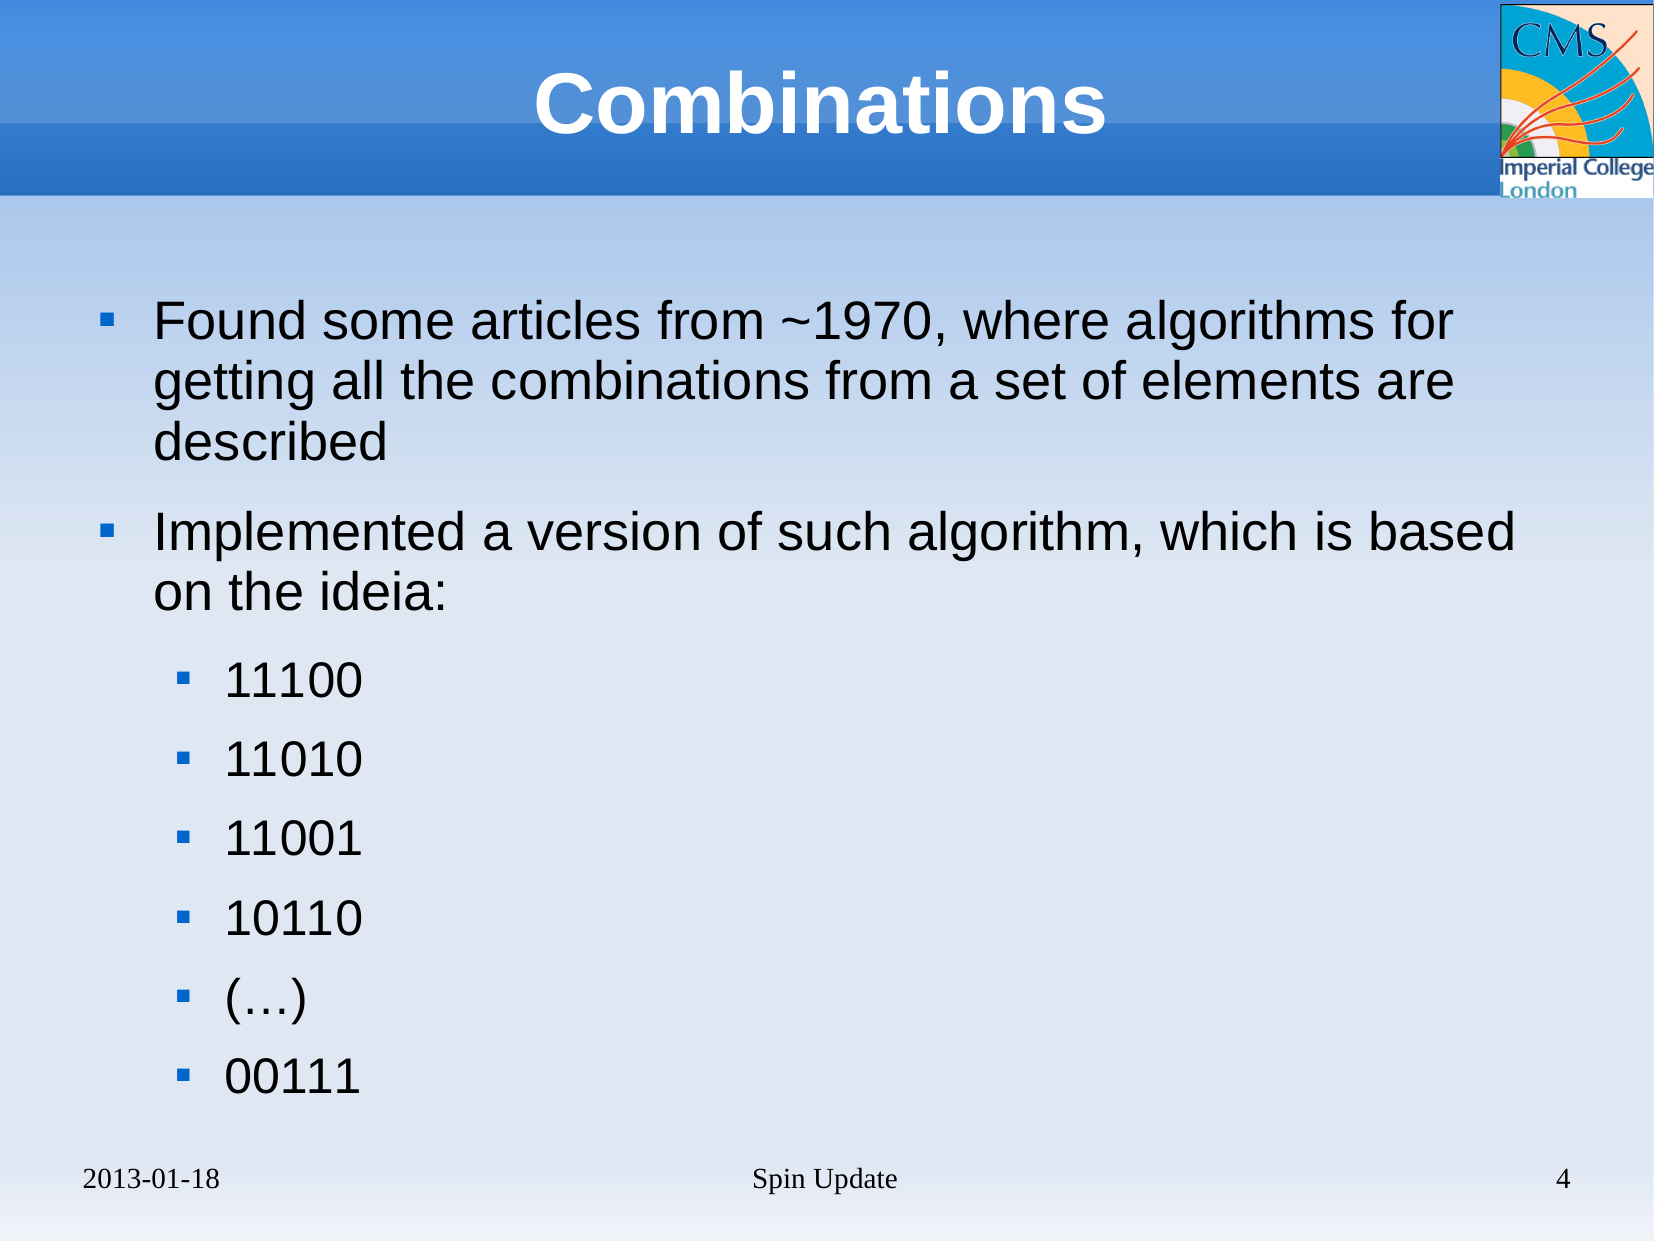

# Combinations
Found some articles from ~1970, where algorithms for getting all the combinations from a set of elements are described
Implemented a version of such algorithm, which is based on the ideia:
11100
11010
11001
10110
(…)
00111
2013-01-18
Spin Update
4